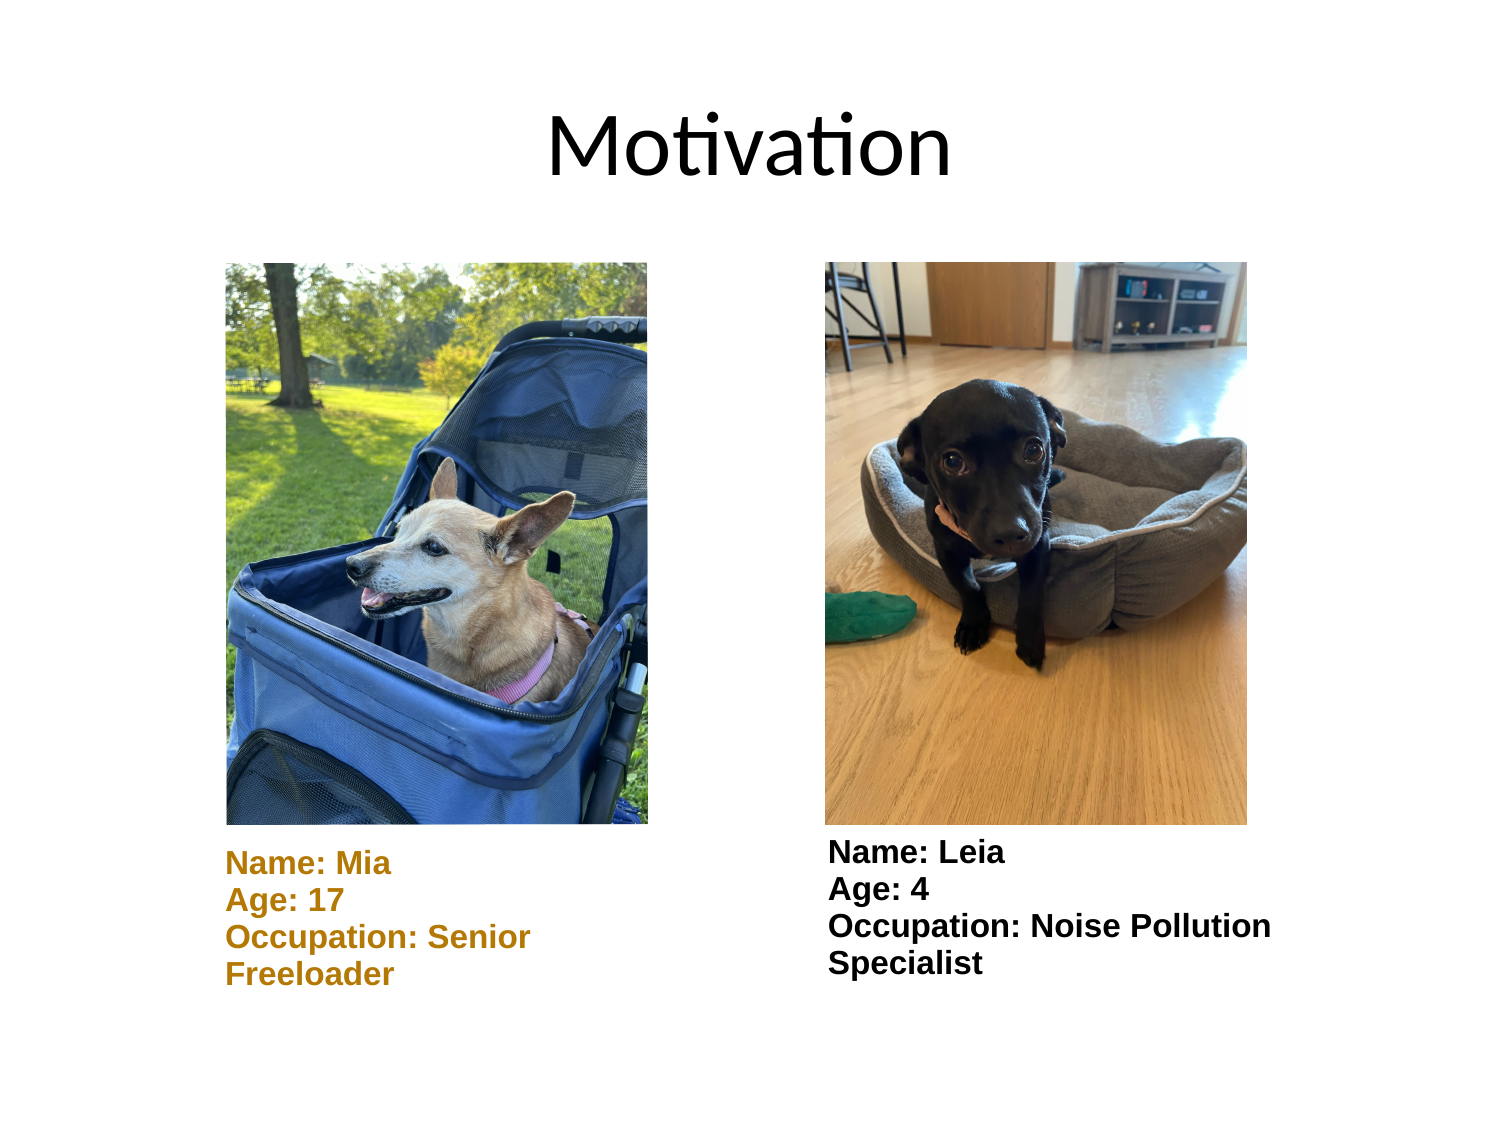

# Motivation
Name: Mia
Age: 17
Occupation: Senior Freeloader
Name: Leia
Age: 4
Occupation: Noise Pollution Specialist